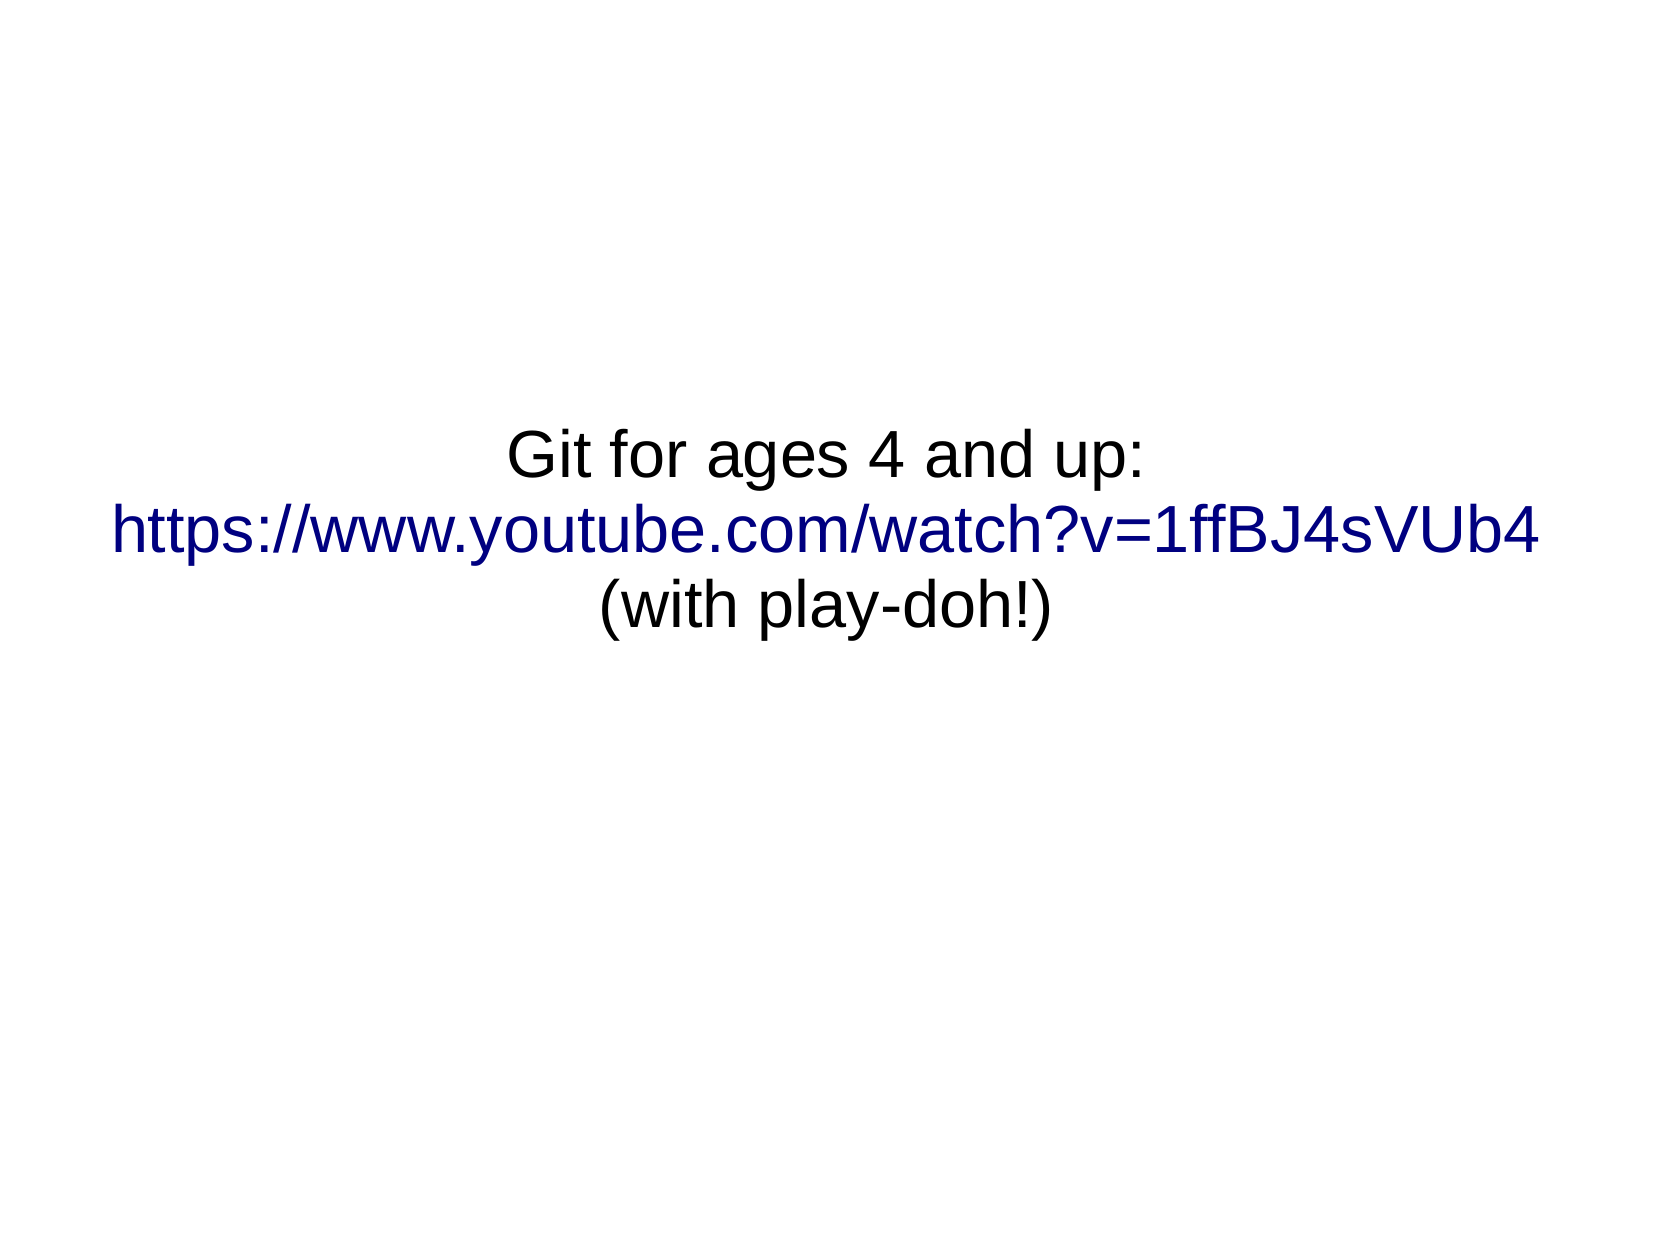

# Git for ages 4 and up:
https://www.youtube.com/watch?v=1ffBJ4sVUb4
(with play-doh!)